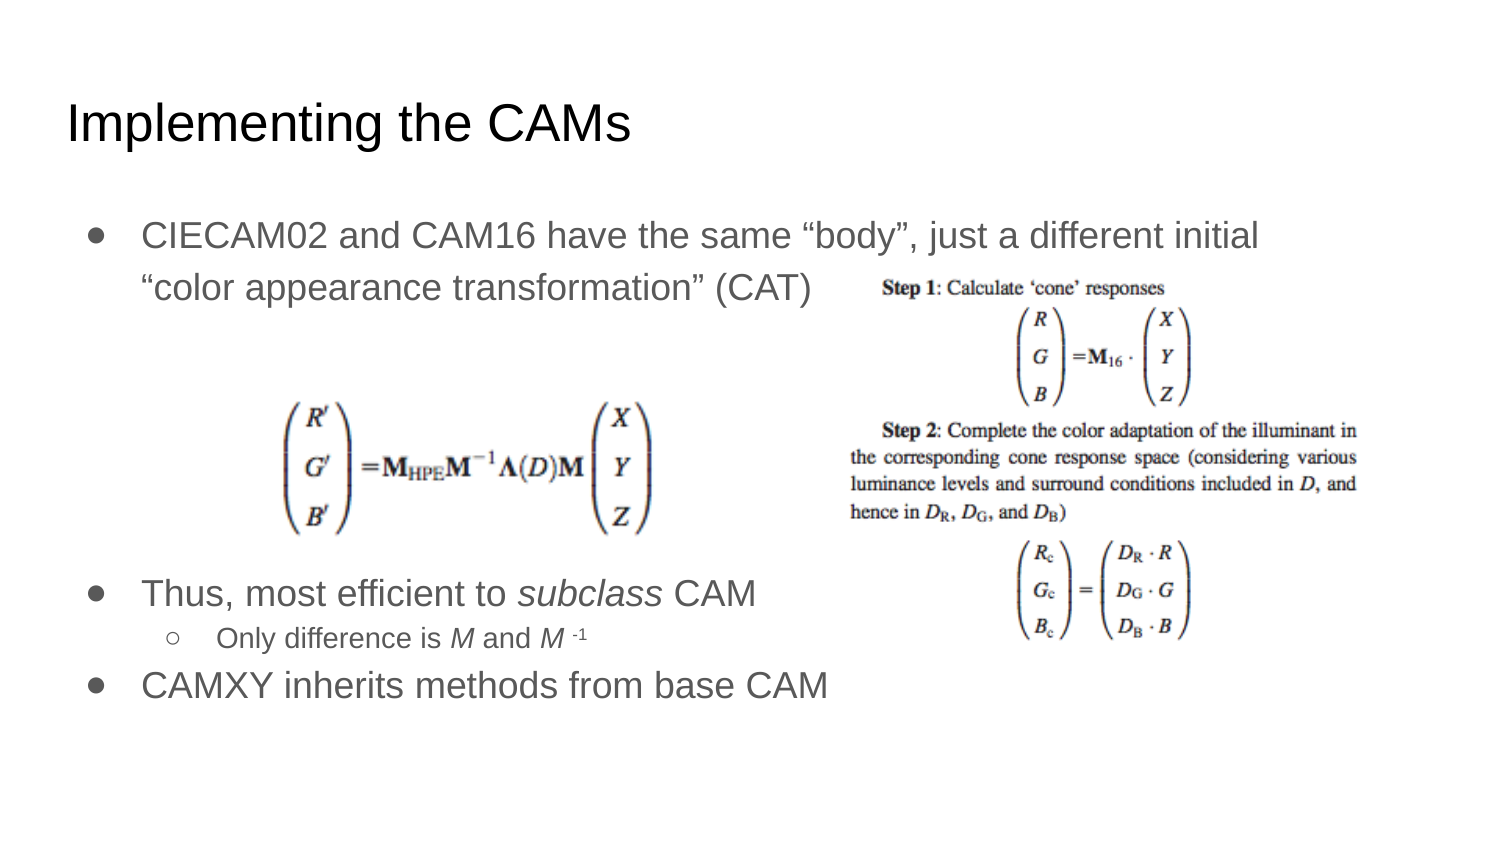

# Implementing the CAMs
CIECAM02 and CAM16 have the same “body”, just a different initial “color appearance transformation” (CAT)
Thus, most efficient to subclass CAM
Only difference is M and M -1
CAMXY inherits methods from base CAM